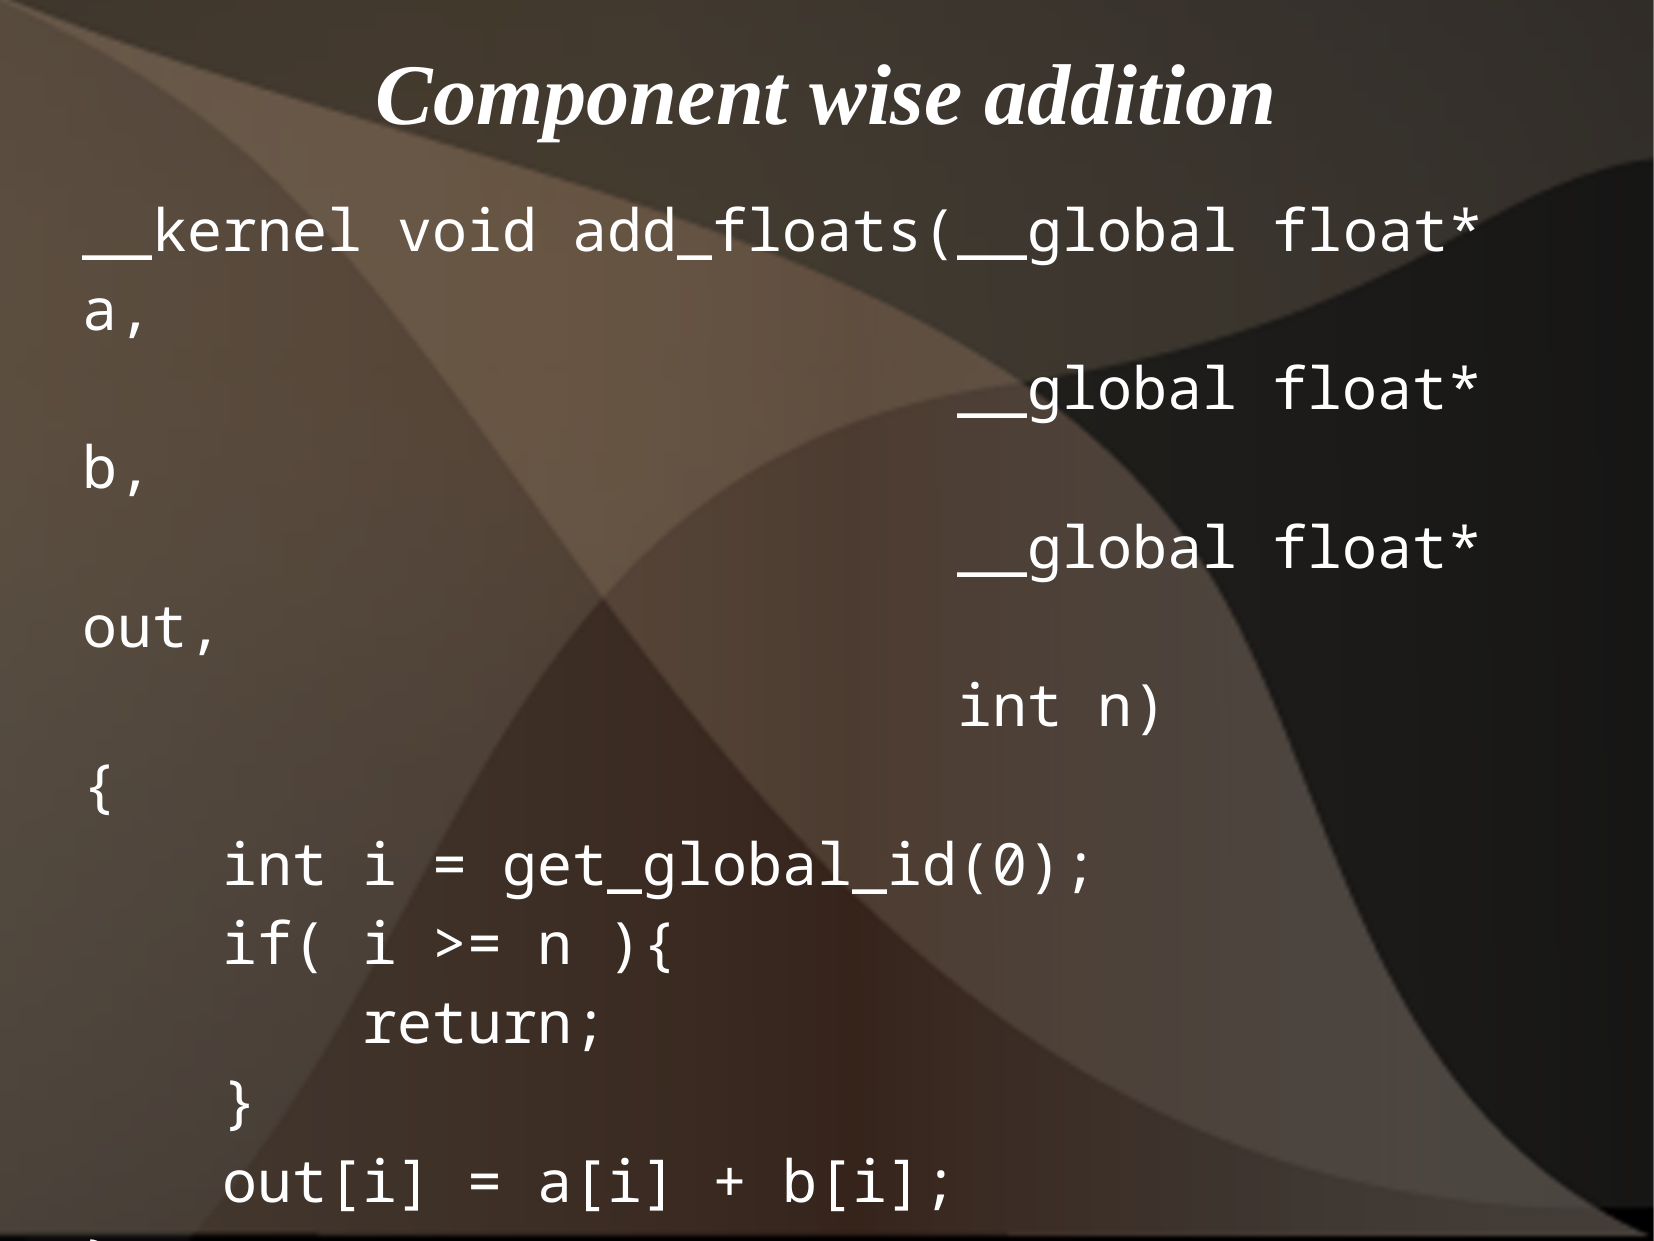

# Component wise addition
__kernel void add_floats(__global float* a,
 __global float* b,
 __global float* out,
 int n)
{
 int i = get_global_id(0);
 if( i >= n ){
 return;
 }
 out[i] = a[i] + b[i];
}